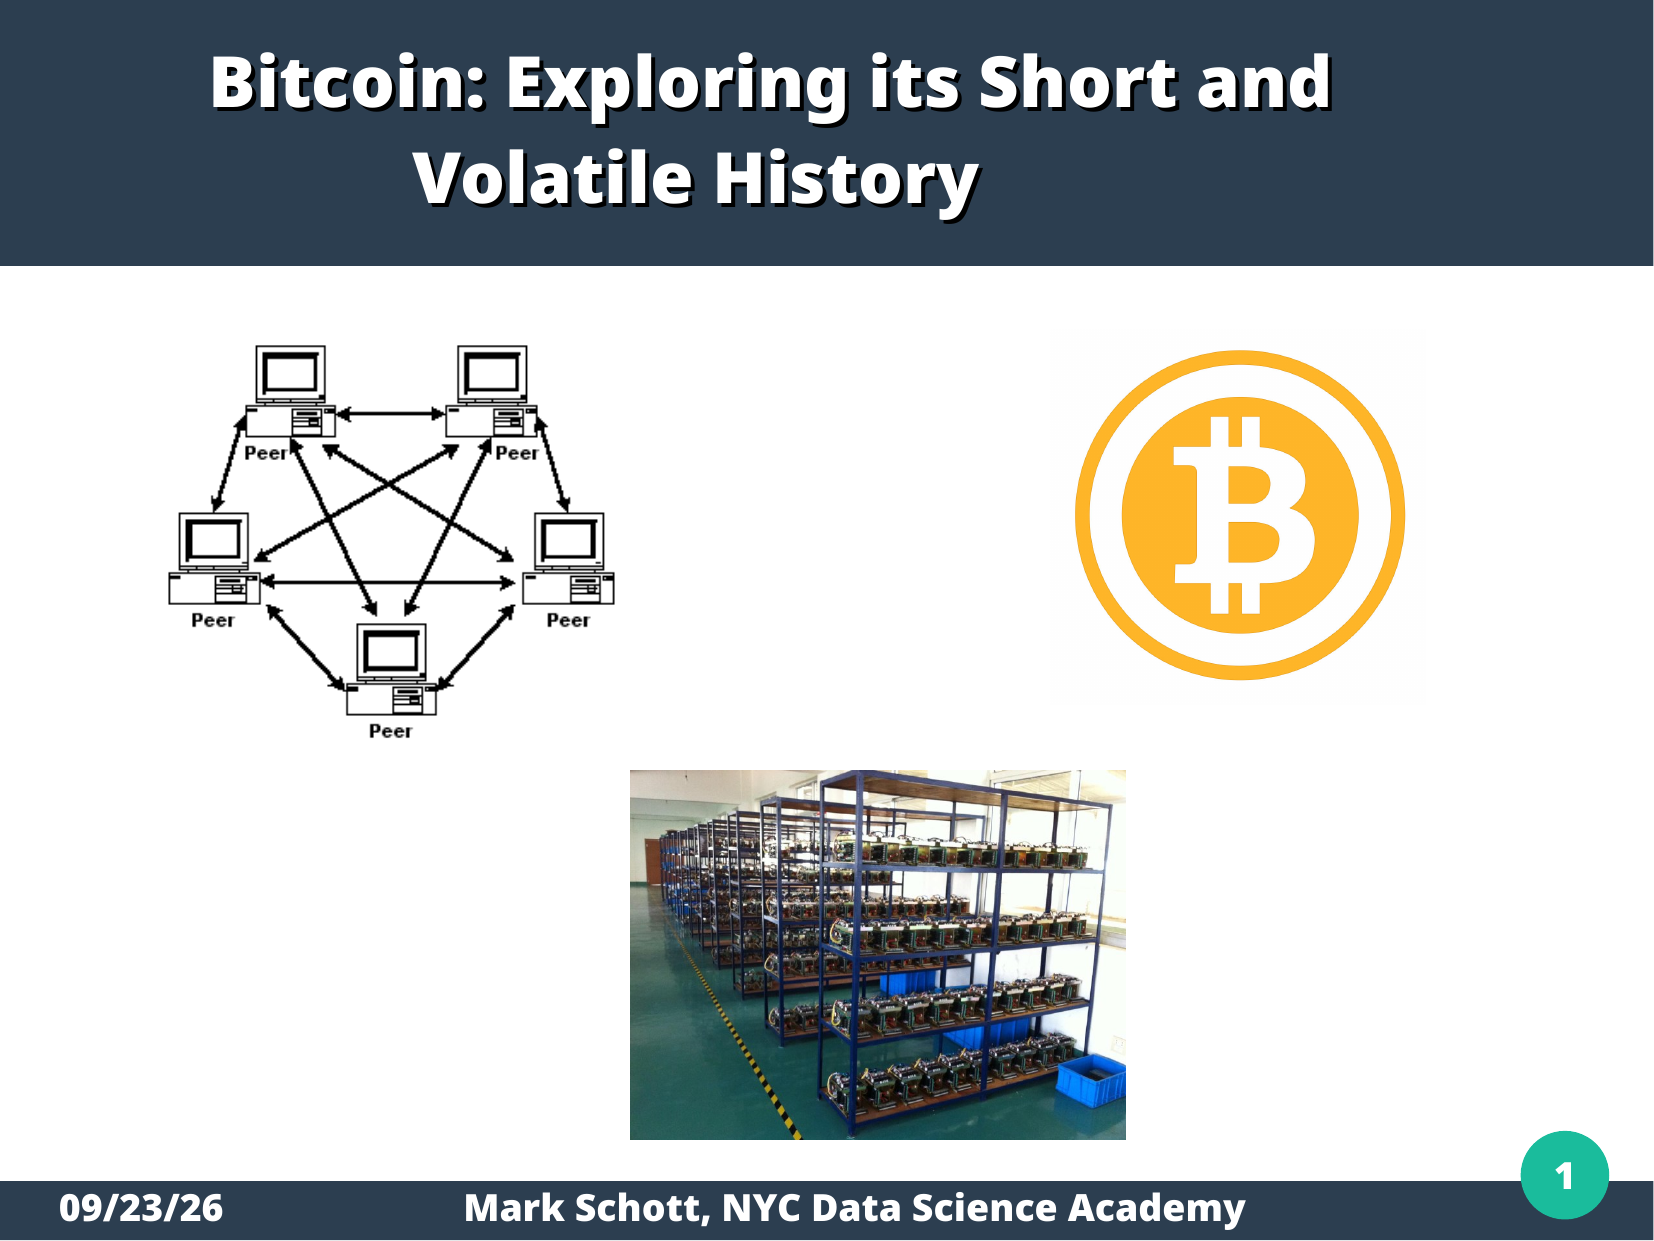

# Bitcoin: Exploring its Short and Volatile History
1
Mark Schott, NYC Data Science Academy